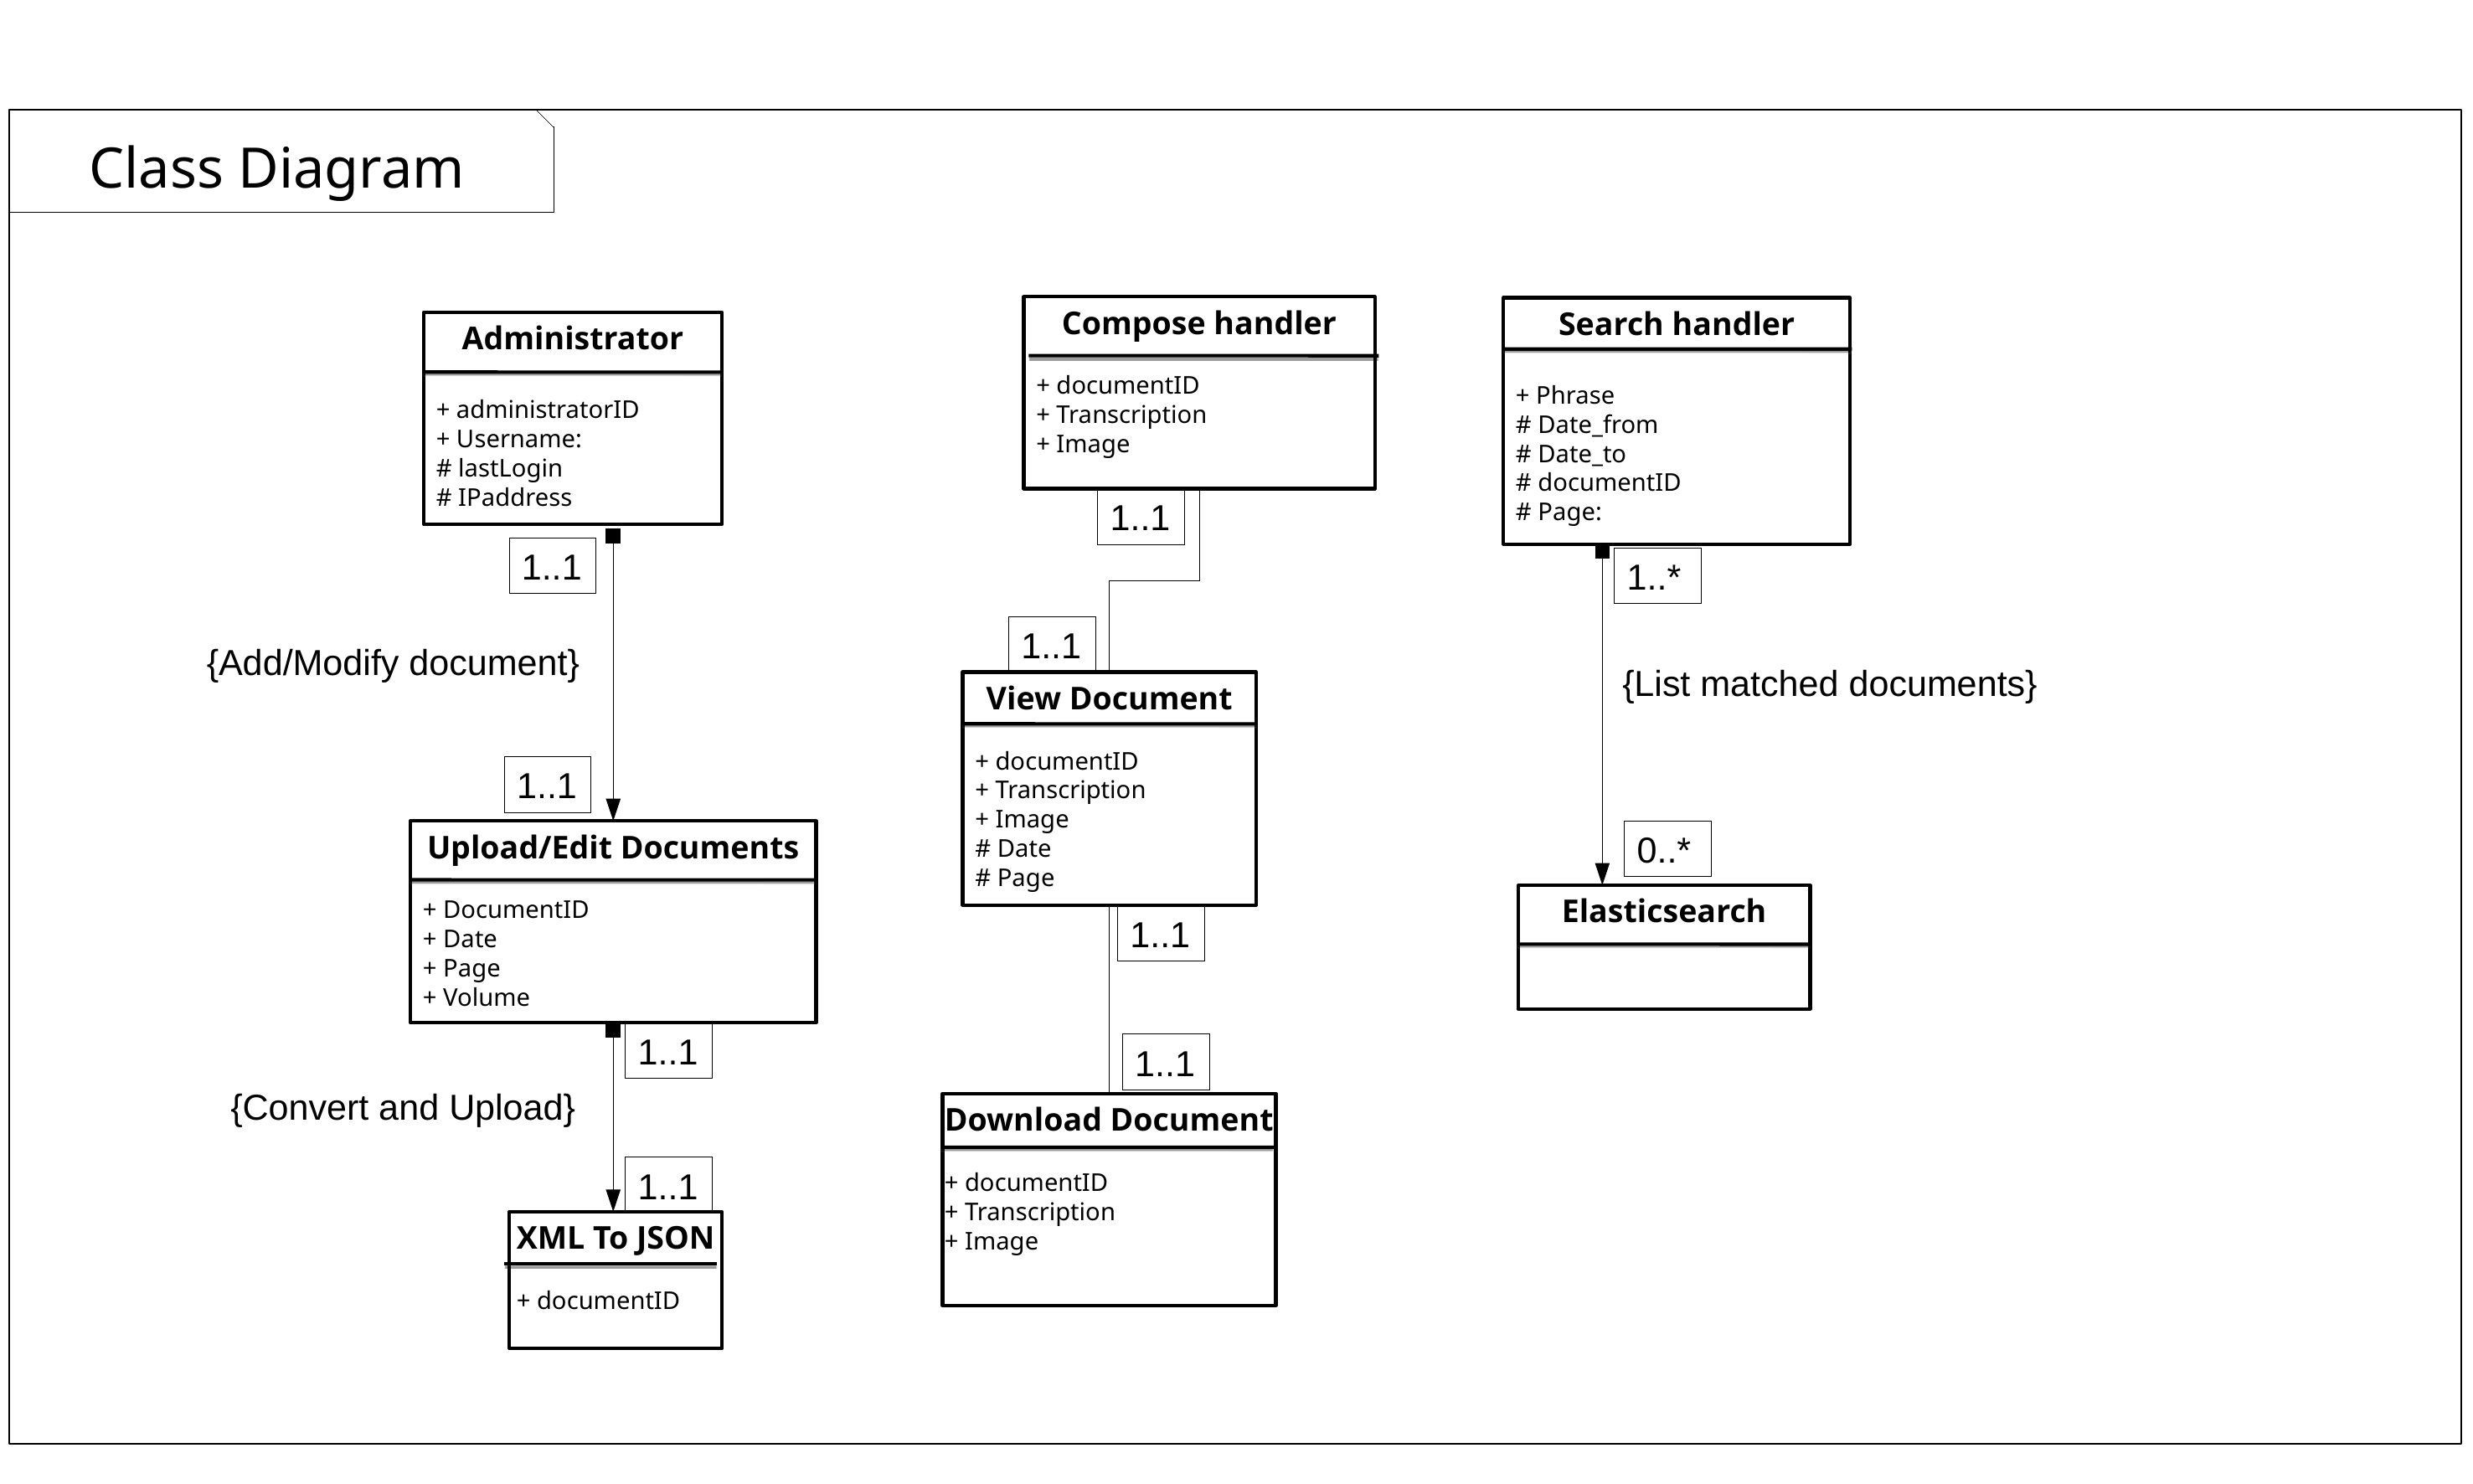

Class Diagram
Compose handler
+ documentID
+ Transcription
+ Image
Search handler
+ Phrase
# Date_from
# Date_to
# documentID
# Page:
Administrator
+ administratorID
+ Username:
# lastLogin
# IPaddress
1..1
1..1
1..*
1..1
{Add/Modify document}
{List matched documents}
View Document
+ documentID
+ Transcription
+ Image
# Date
# Page
1..1
Upload/Edit Documents
+ DocumentID
+ Date
+ Page
+ Volume
0..*
Elasticsearch
1..1
1..1
1..1
{Convert and Upload}
Download Document
+ documentID
+ Transcription
+ Image
1..1
XML To JSON
+ documentID